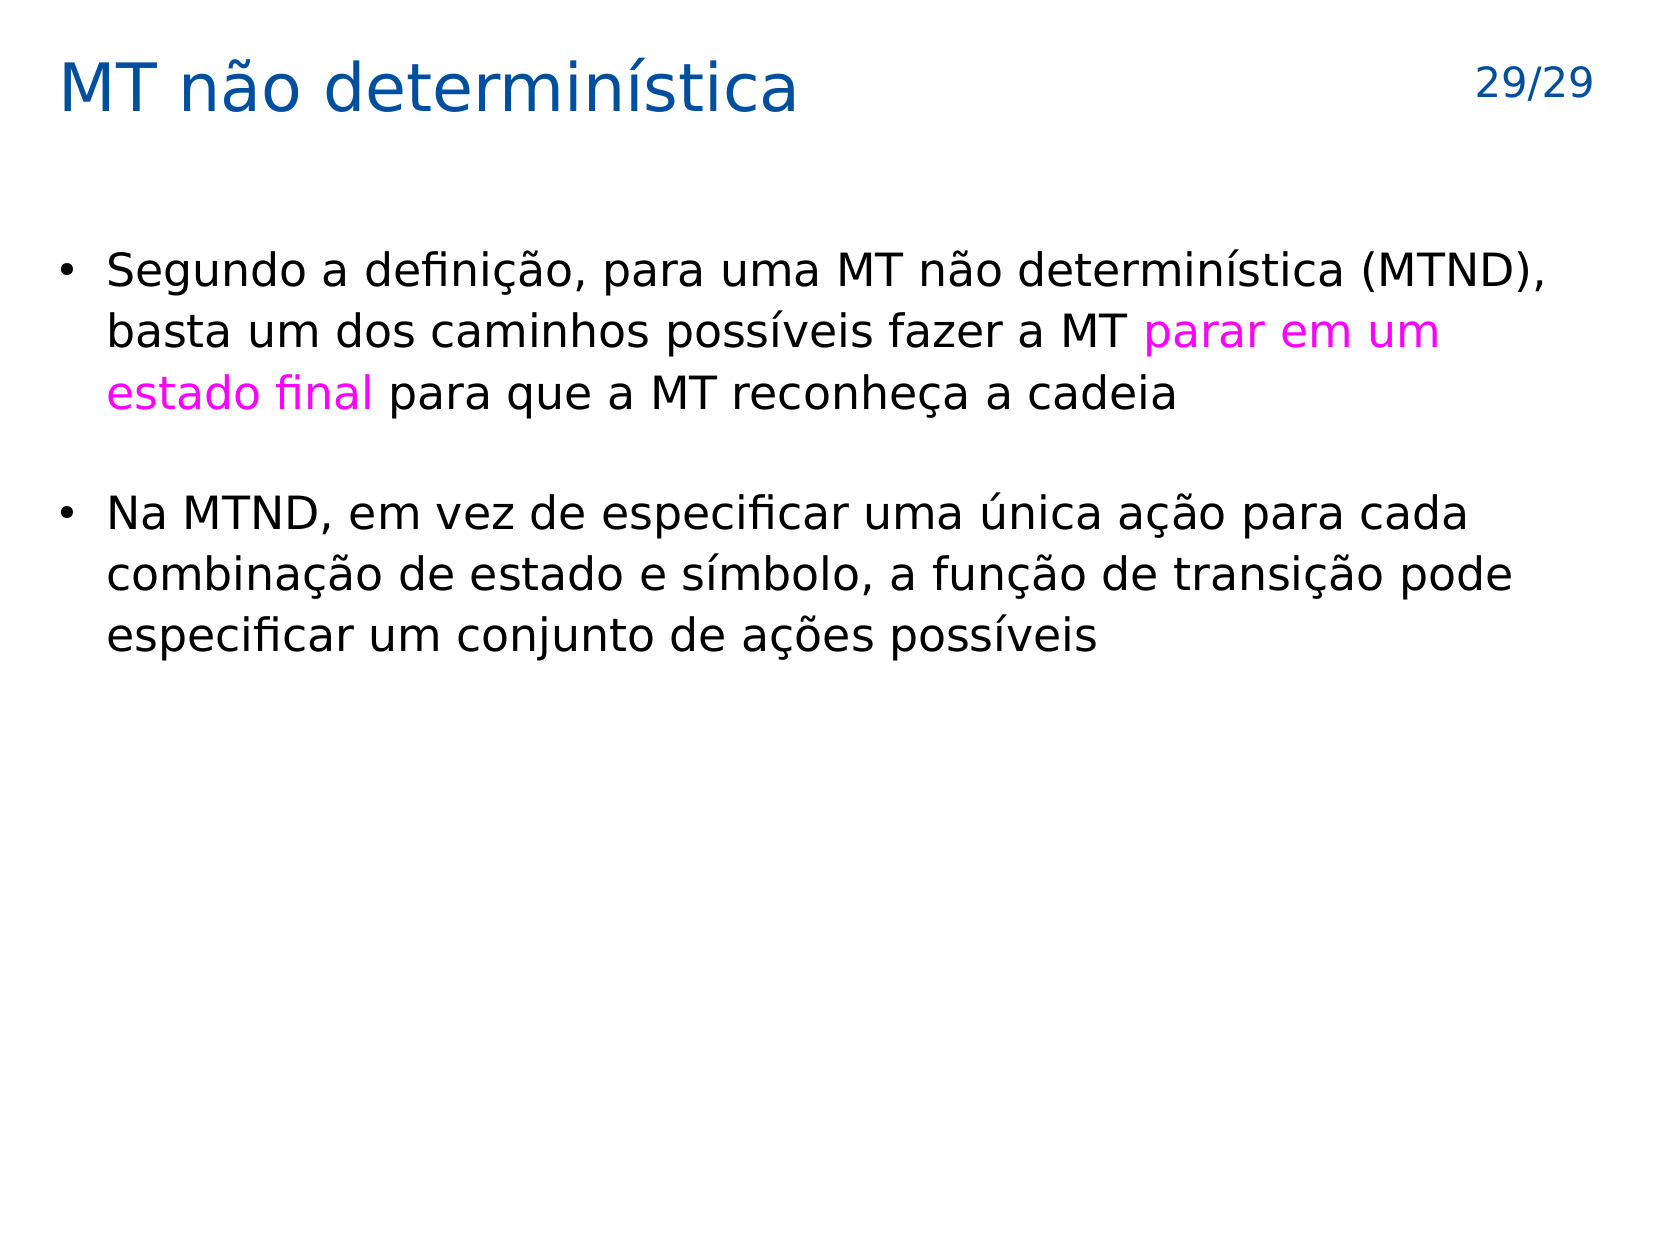

# MT não determinística
29
Segundo a definição, para uma MT não determinística (MTND), basta um dos caminhos possíveis fazer a MT parar em um estado final para que a MT reconheça a cadeia
Na MTND, em vez de especificar uma única ação para cada combinação de estado e símbolo, a função de transição pode especificar um conjunto de ações possíveis